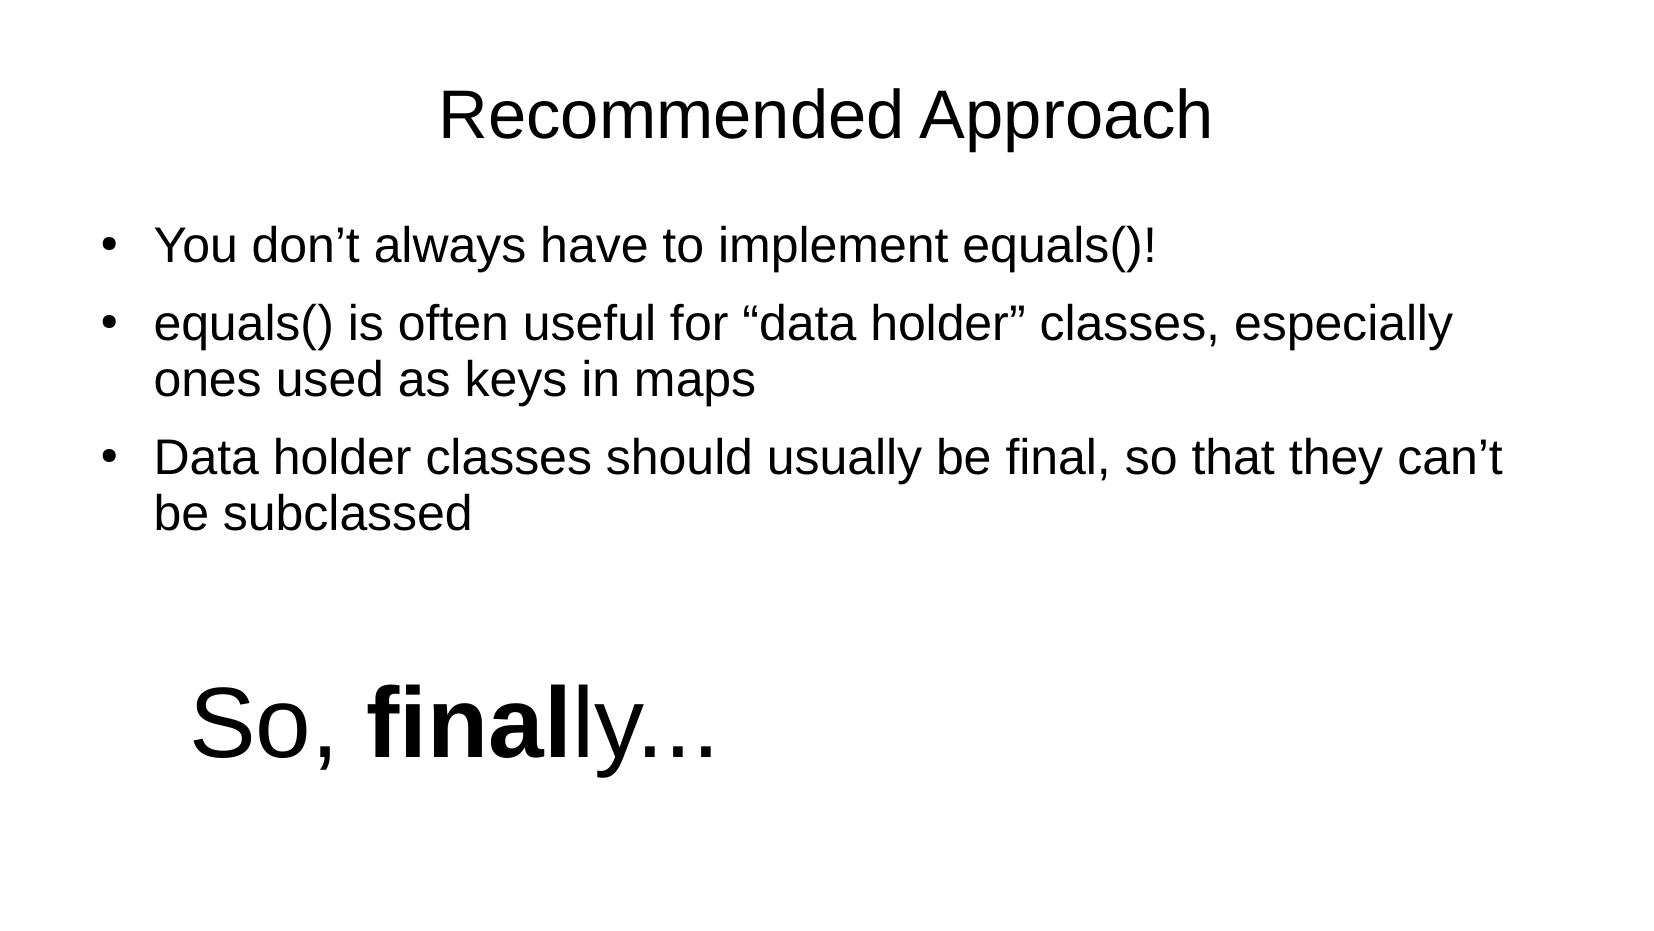

# Recommended Approach
You don’t always have to implement equals()!
equals() is often useful for “data holder” classes, especially ones used as keys in maps
Data holder classes should usually be final, so that they can’t be subclassed
So, finally...